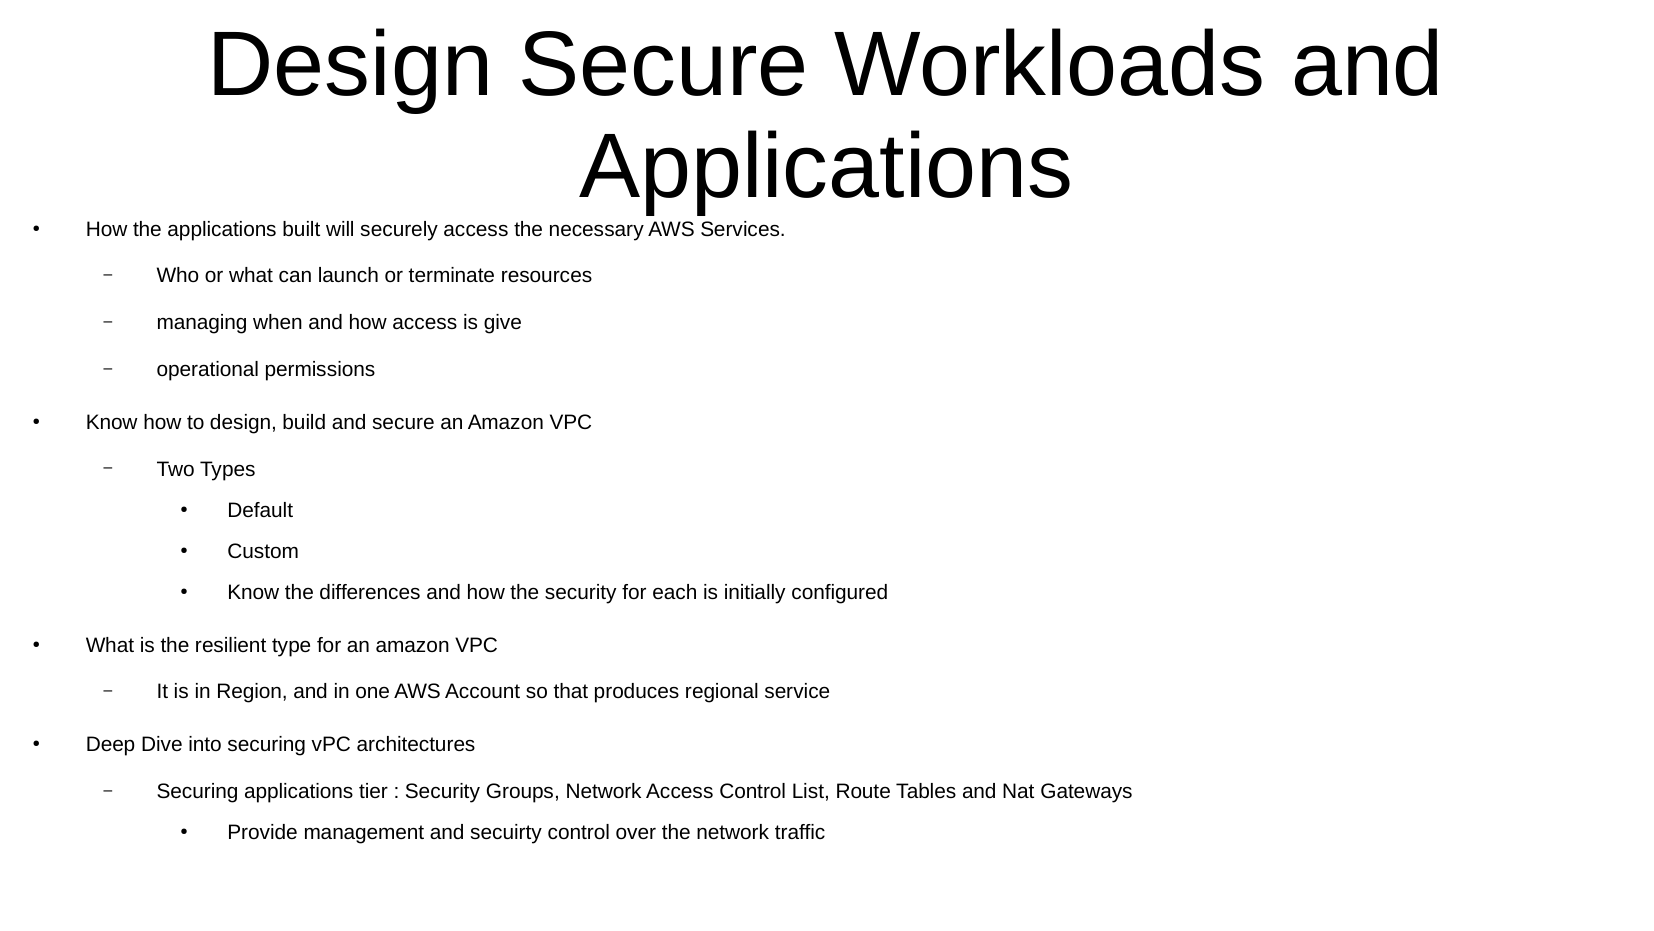

# Design Secure Workloads and Applications
How the applications built will securely access the necessary AWS Services.
Who or what can launch or terminate resources
managing when and how access is give
operational permissions
Know how to design, build and secure an Amazon VPC
Two Types
Default
Custom
Know the differences and how the security for each is initially configured
What is the resilient type for an amazon VPC
It is in Region, and in one AWS Account so that produces regional service
Deep Dive into securing vPC architectures
Securing applications tier : Security Groups, Network Access Control List, Route Tables and Nat Gateways
Provide management and secuirty control over the network traffic